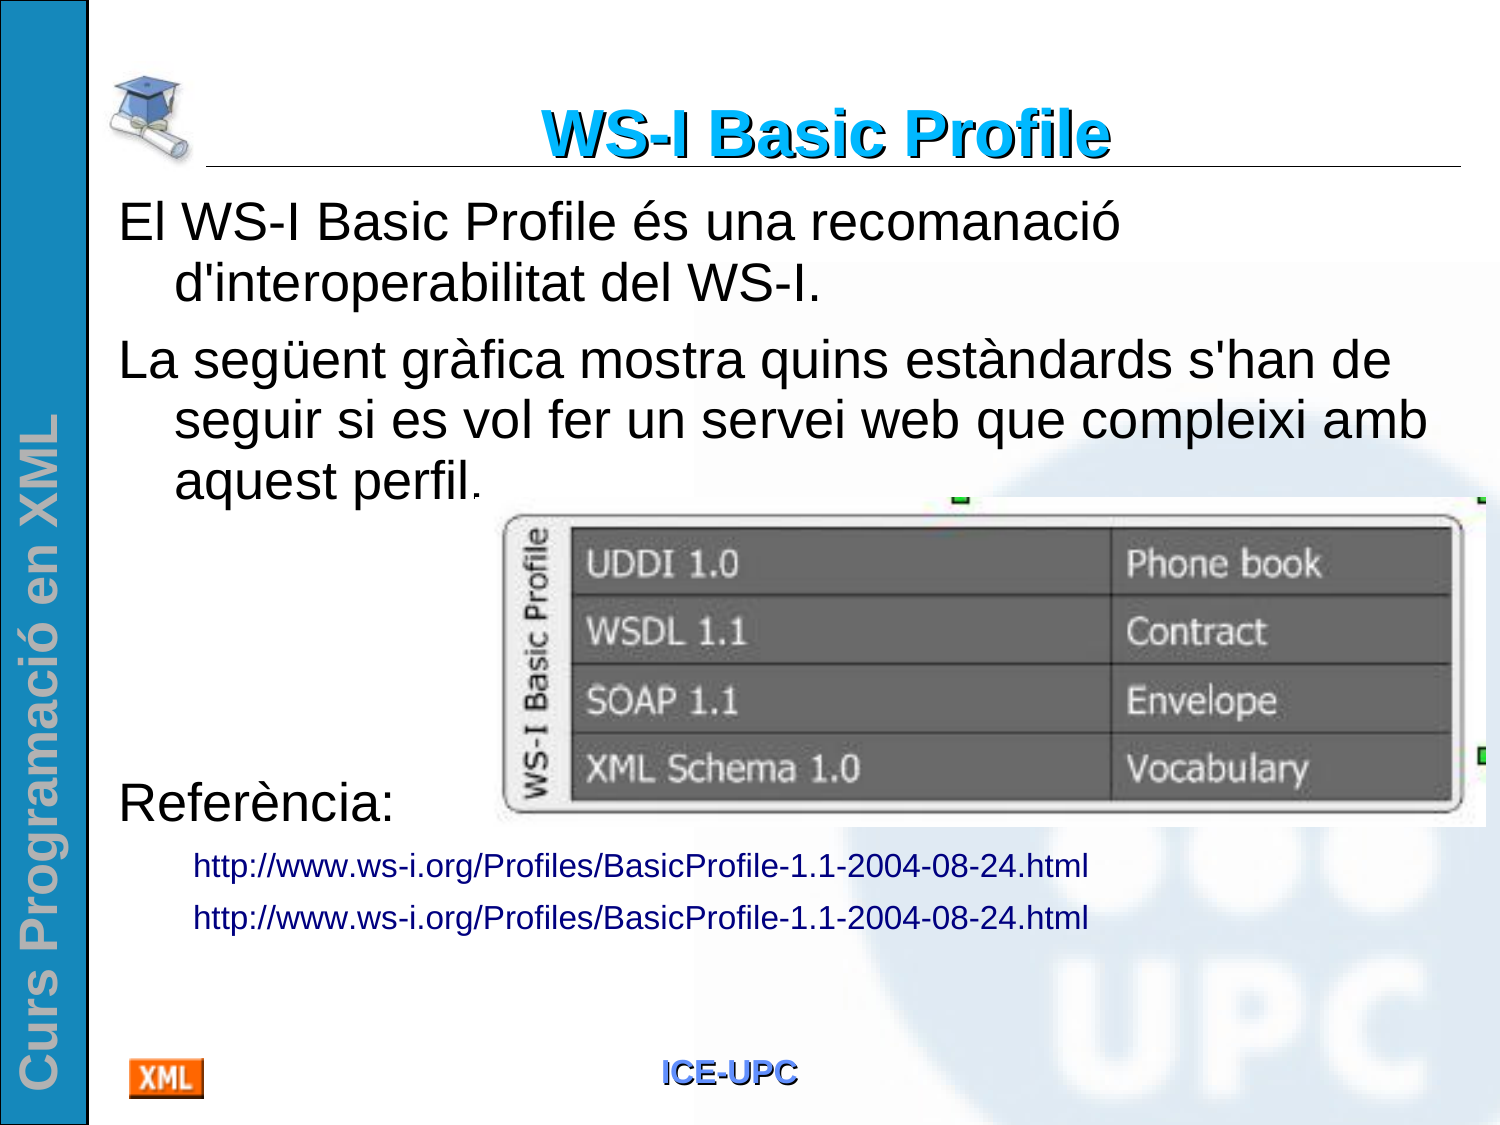

# WS-I Basic Profile
El WS-I Basic Profile és una recomanació d'interoperabilitat del WS-I.
La següent gràfica mostra quins estàndards s'han de seguir si es vol fer un servei web que compleixi amb aquest perfil.
Referència:
http://www.ws-i.org/Profiles/BasicProfile-1.1-2004-08-24.html
http://www.ws-i.org/Profiles/BasicProfile-1.1-2004-08-24.html